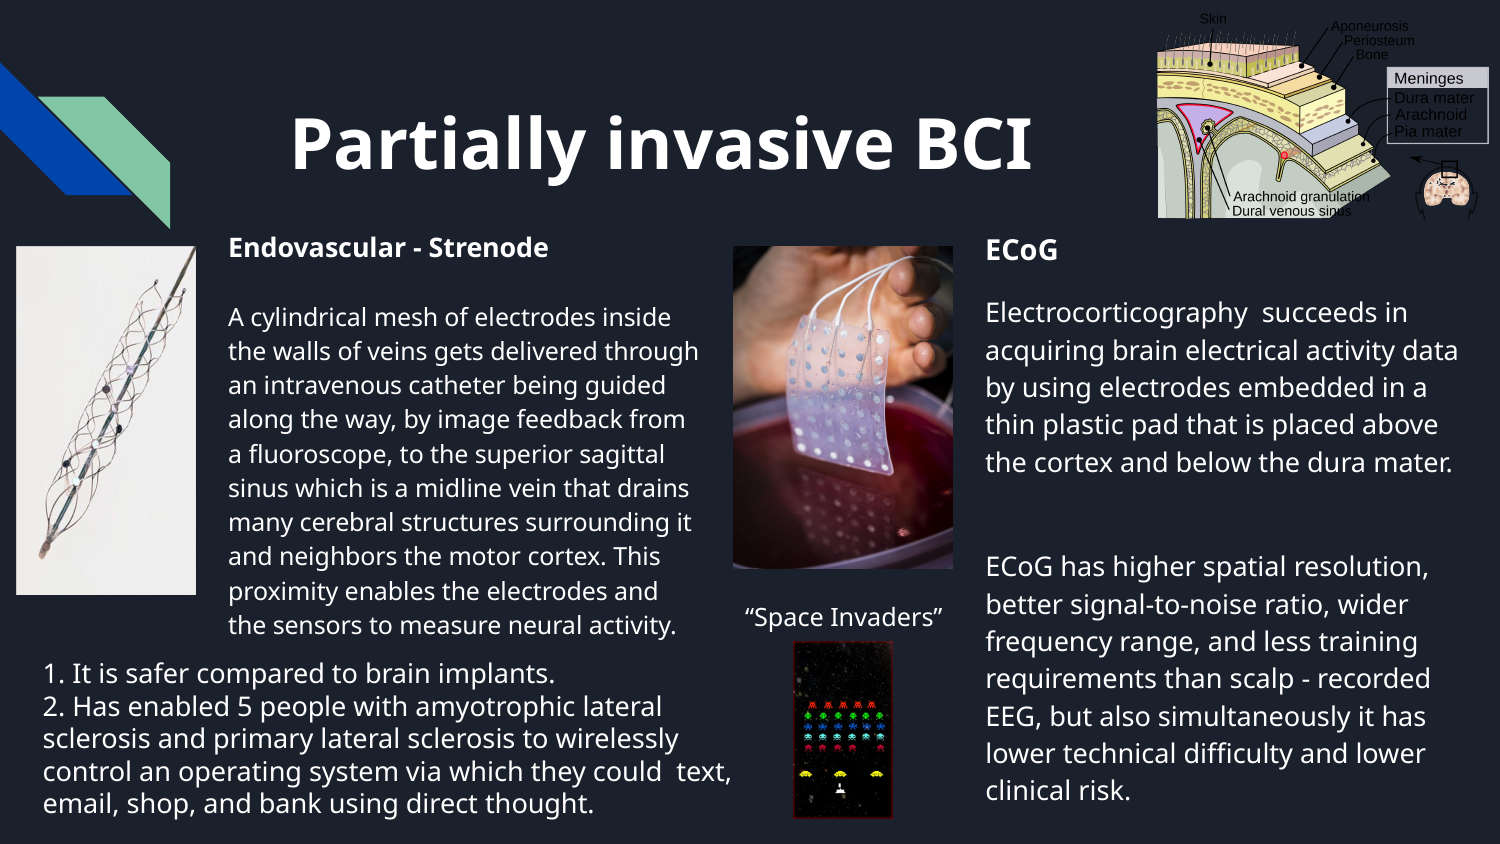

# Partially invasive BCI
Endovascular - Strenode
A cylindrical mesh of electrodes inside the walls of veins gets delivered through an intravenous catheter being guided along the way, by image feedback from a fluoroscope, to the superior sagittal sinus which is a midline vein that drains many cerebral structures surrounding it and neighbors the motor cortex. This proximity enables the electrodes and the sensors to measure neural activity.
ECoG
Electrocorticography succeeds in acquiring brain electrical activity data by using electrodes embedded in a thin plastic pad that is placed above the cortex and below the dura mater.
ECoG has higher spatial resolution, better signal-to-noise ratio, wider frequency range, and less training requirements than scalp - recorded EEG, but also simultaneously it has lower technical difficulty and lower clinical risk.
“Space Invaders”
1. It is safer compared to brain implants.
2. Has enabled 5 people with amyotrophic lateral sclerosis and primary lateral sclerosis to wirelessly control an operating system via which they could text, email, shop, and bank using direct thought.